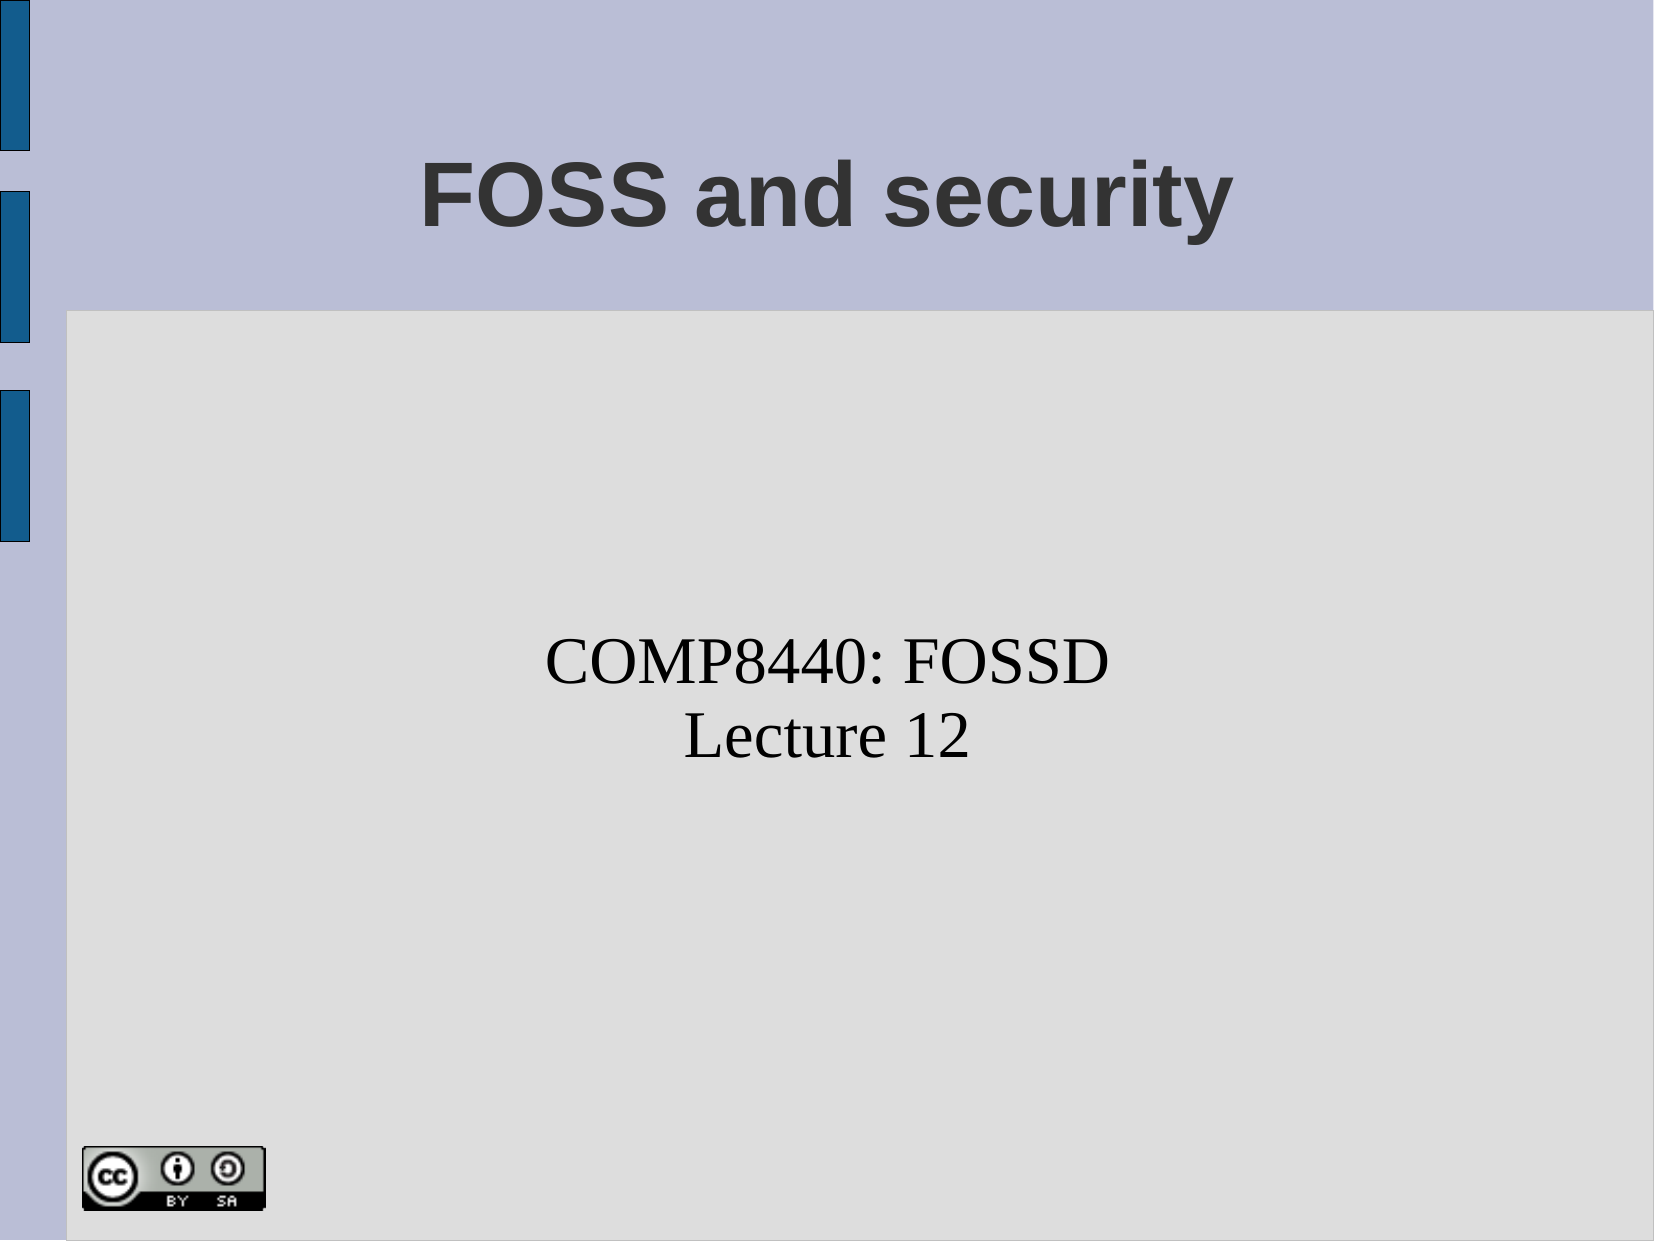

# FOSS and security
COMP8440: FOSSD
Lecture 12